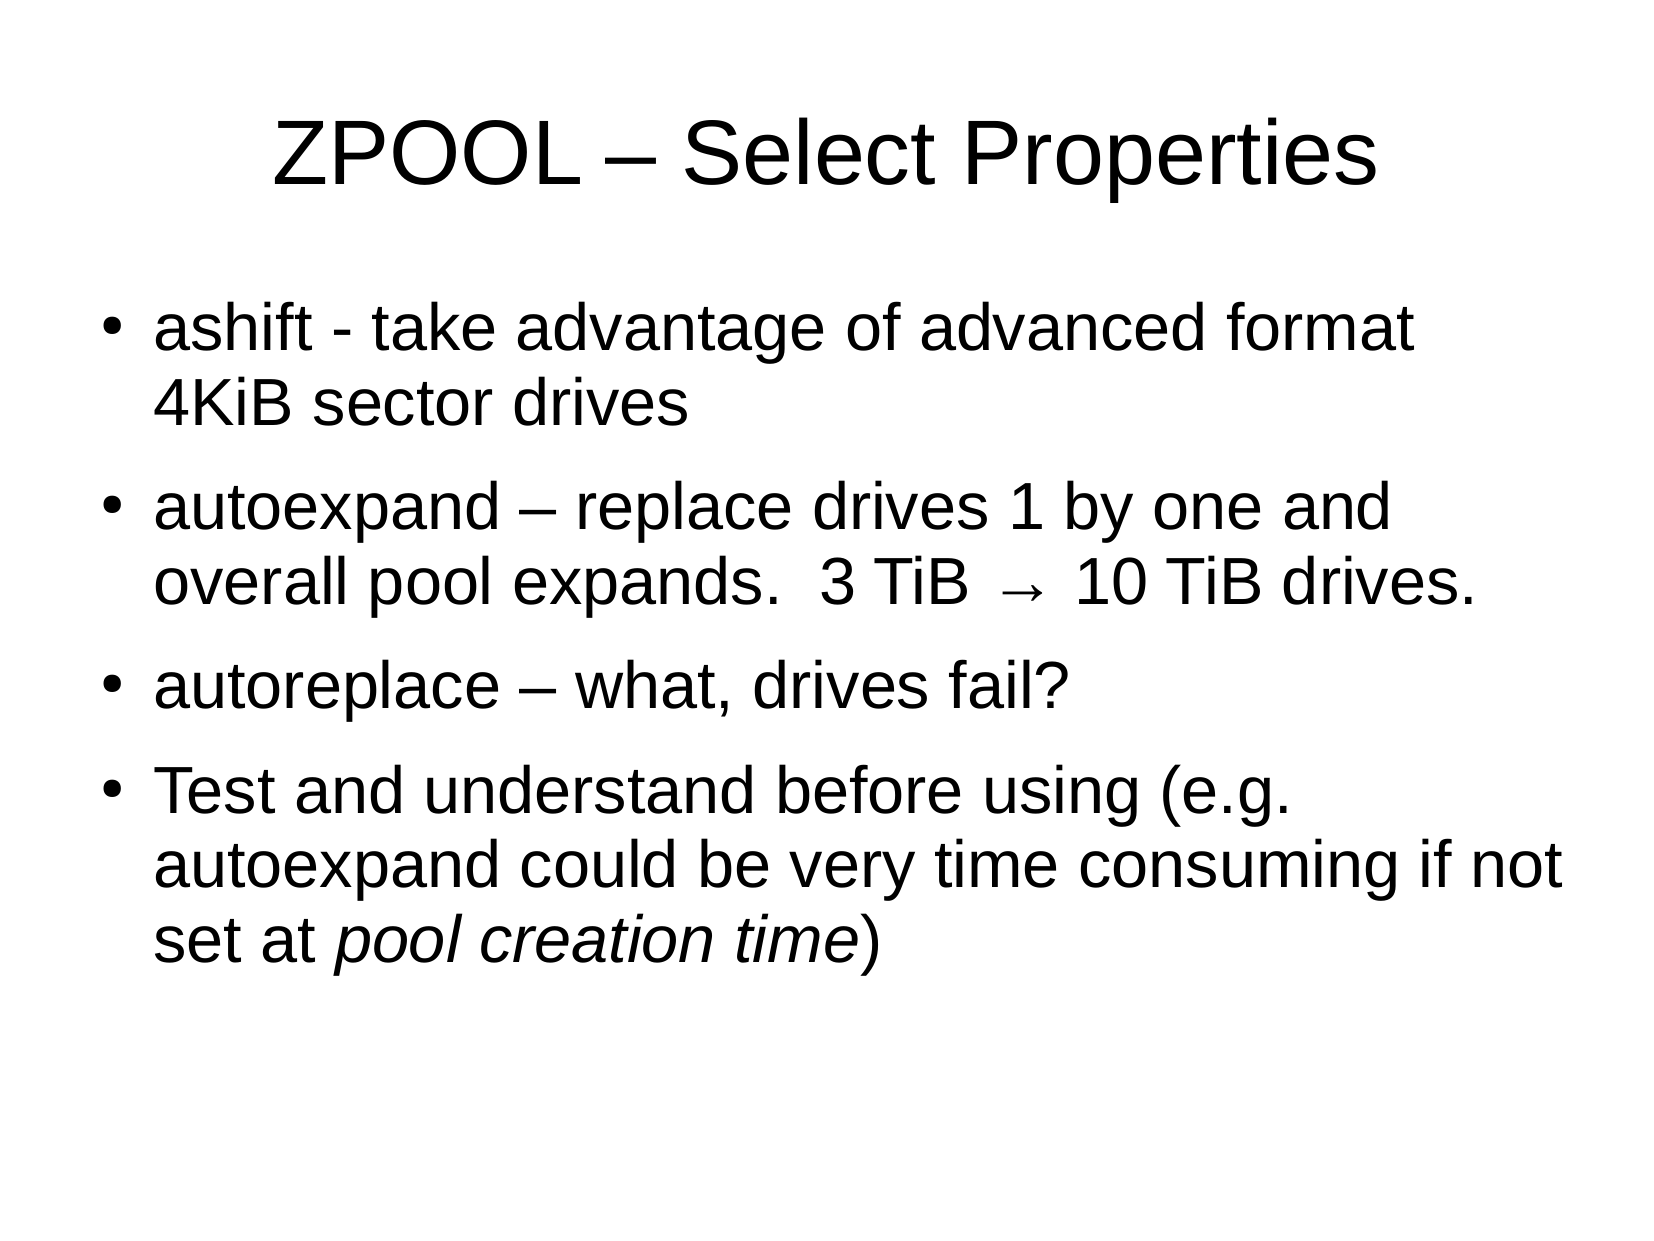

# ZPOOL – Select Properties
ashift - take advantage of advanced format 4KiB sector drives
autoexpand – replace drives 1 by one and overall pool expands. 3 TiB → 10 TiB drives.
autoreplace – what, drives fail?
Test and understand before using (e.g. autoexpand could be very time consuming if not set at pool creation time)